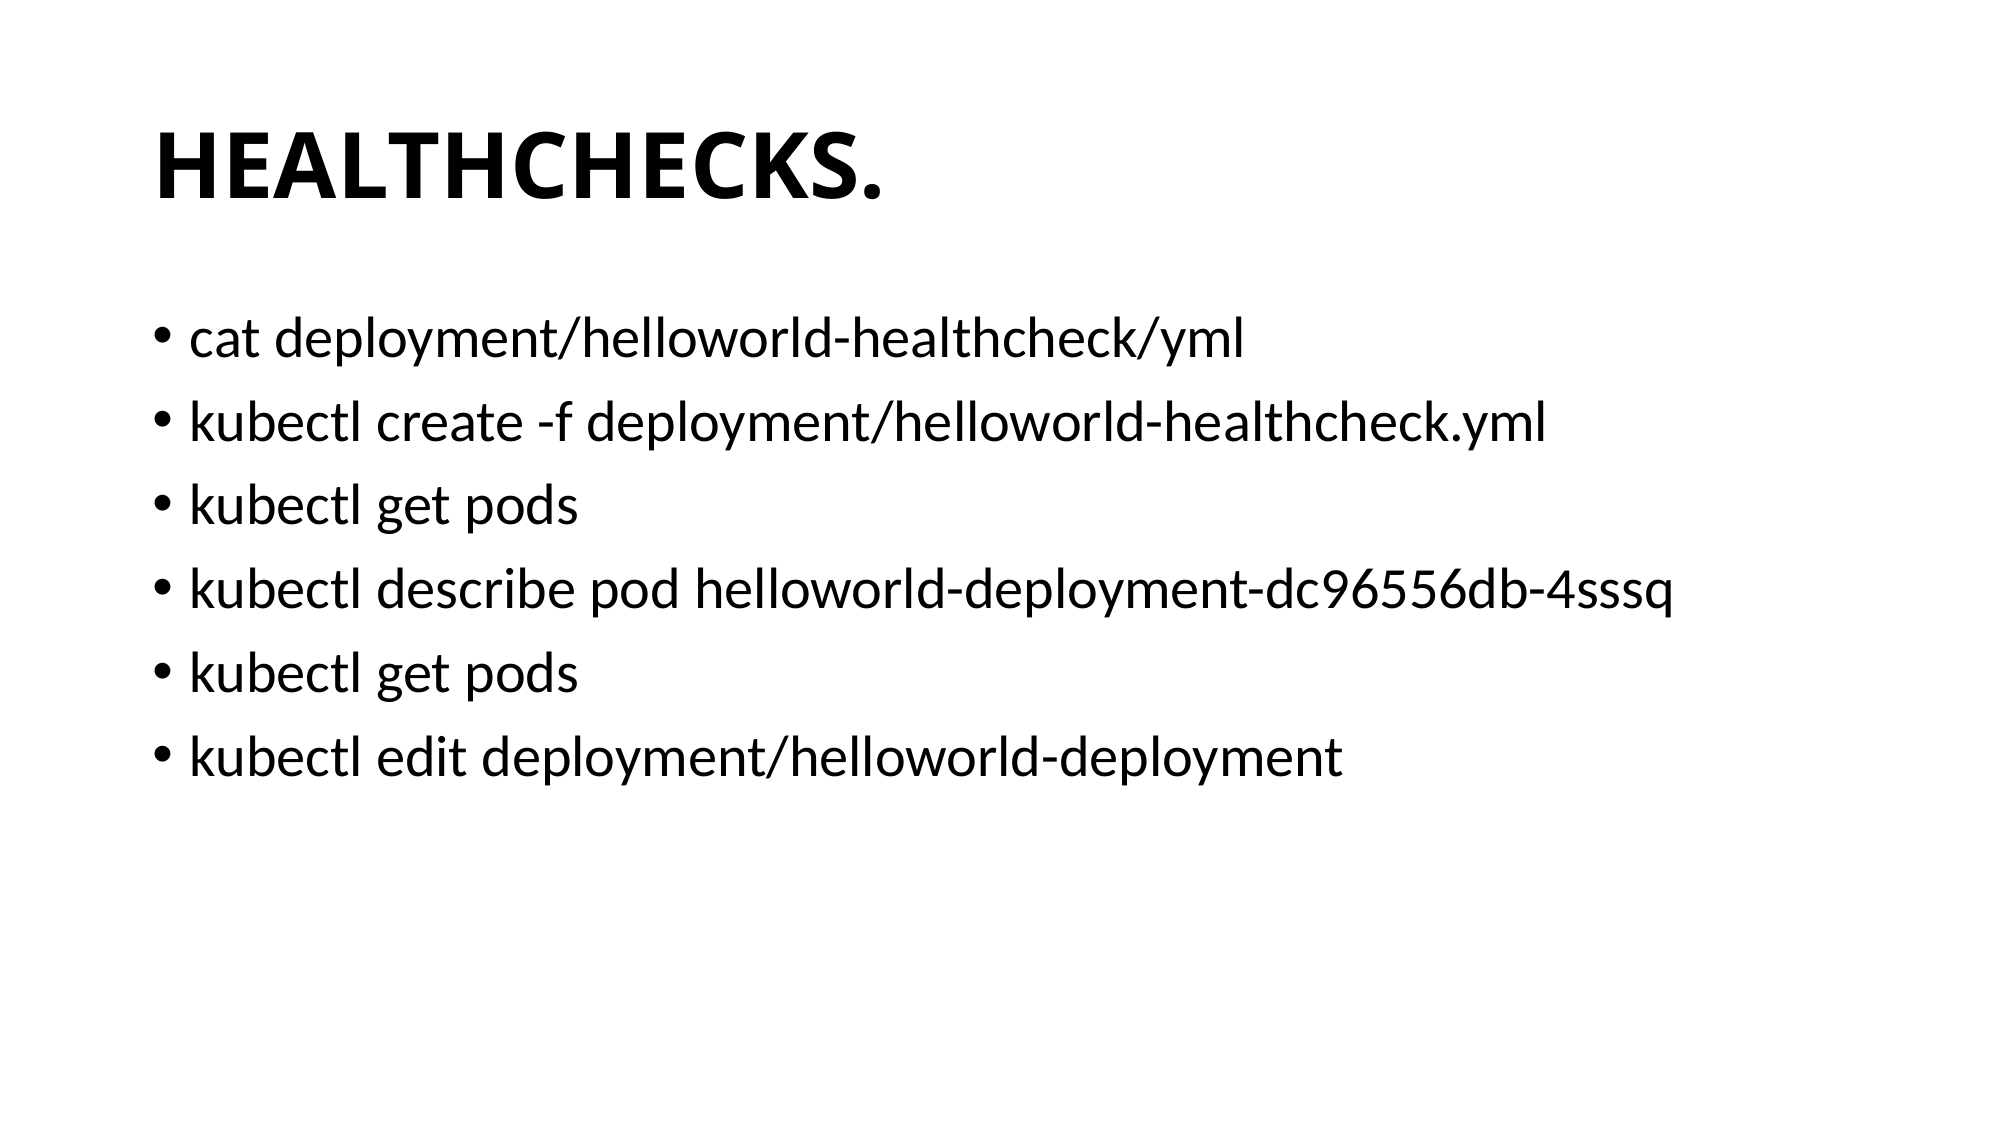

# HEALTHCHECKS.
cat deployment/helloworld-healthcheck/yml
kubectl create -f deployment/helloworld-healthcheck.yml
kubectl get pods
kubectl describe pod helloworld-deployment-dc96556db-4sssq
kubectl get pods
kubectl edit deployment/helloworld-deployment